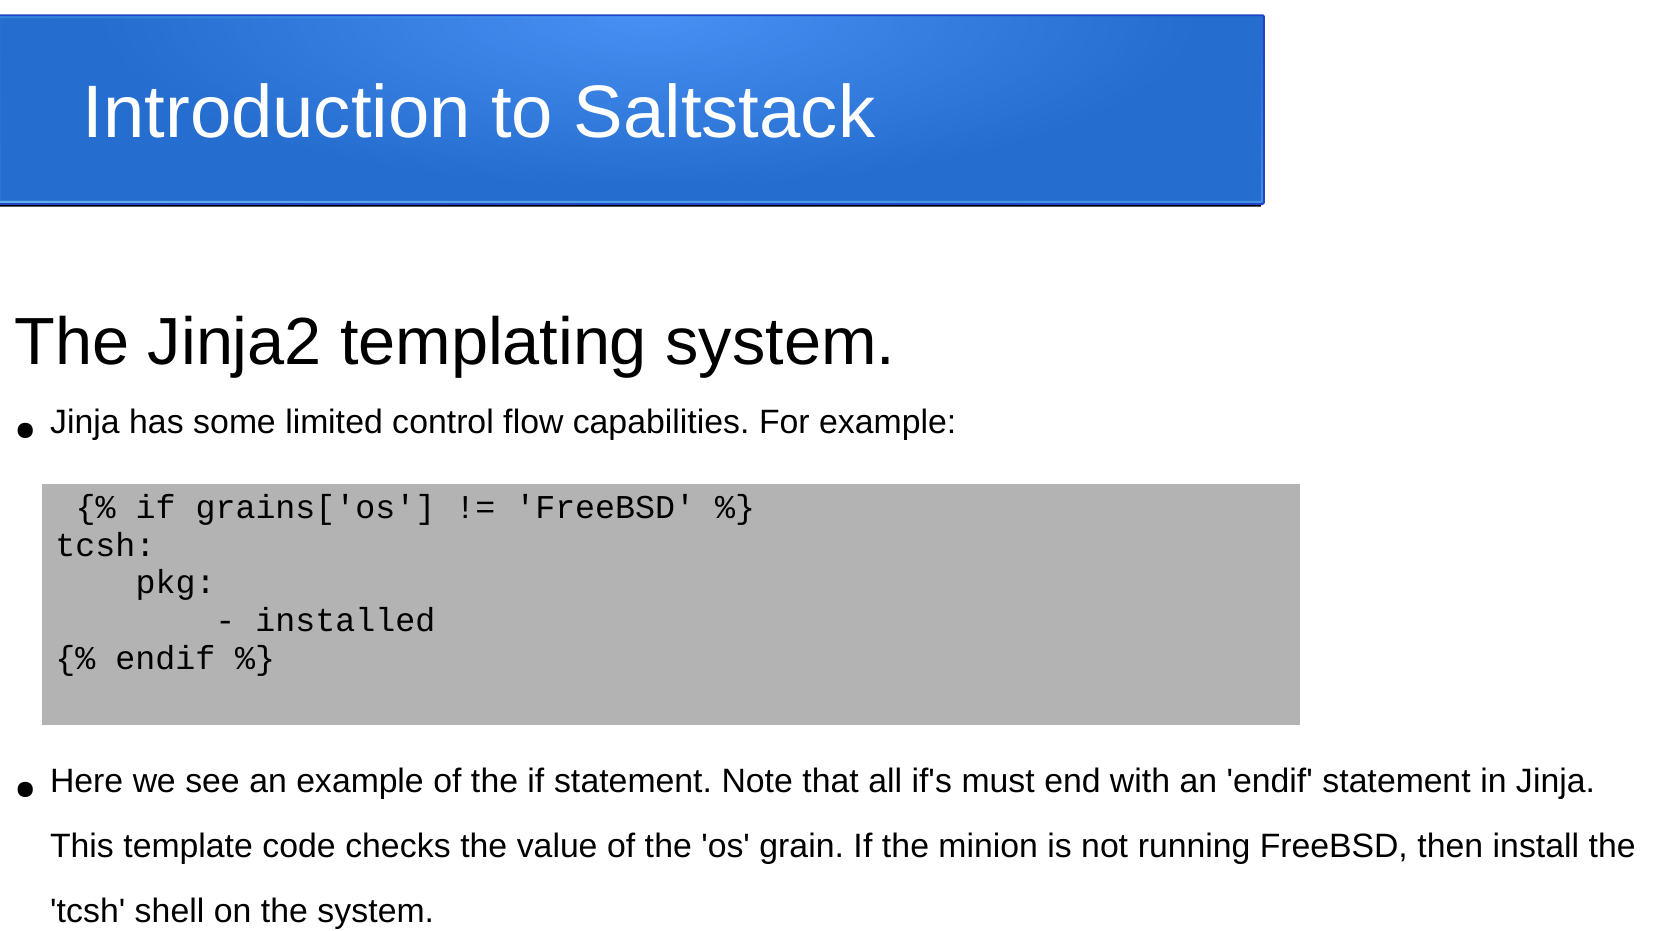

# Introduction to Saltstack
The Jinja2 templating system.
Jinja has some limited control flow capabilities. For example:
Here we see an example of the if statement. Note that all if's must end with an 'endif' statement in Jinja. This template code checks the value of the 'os' grain. If the minion is not running FreeBSD, then install the 'tcsh' shell on the system.
| {% if grains['os'] != 'FreeBSD' %} tcsh: pkg: - installed {% endif %} |
| --- |